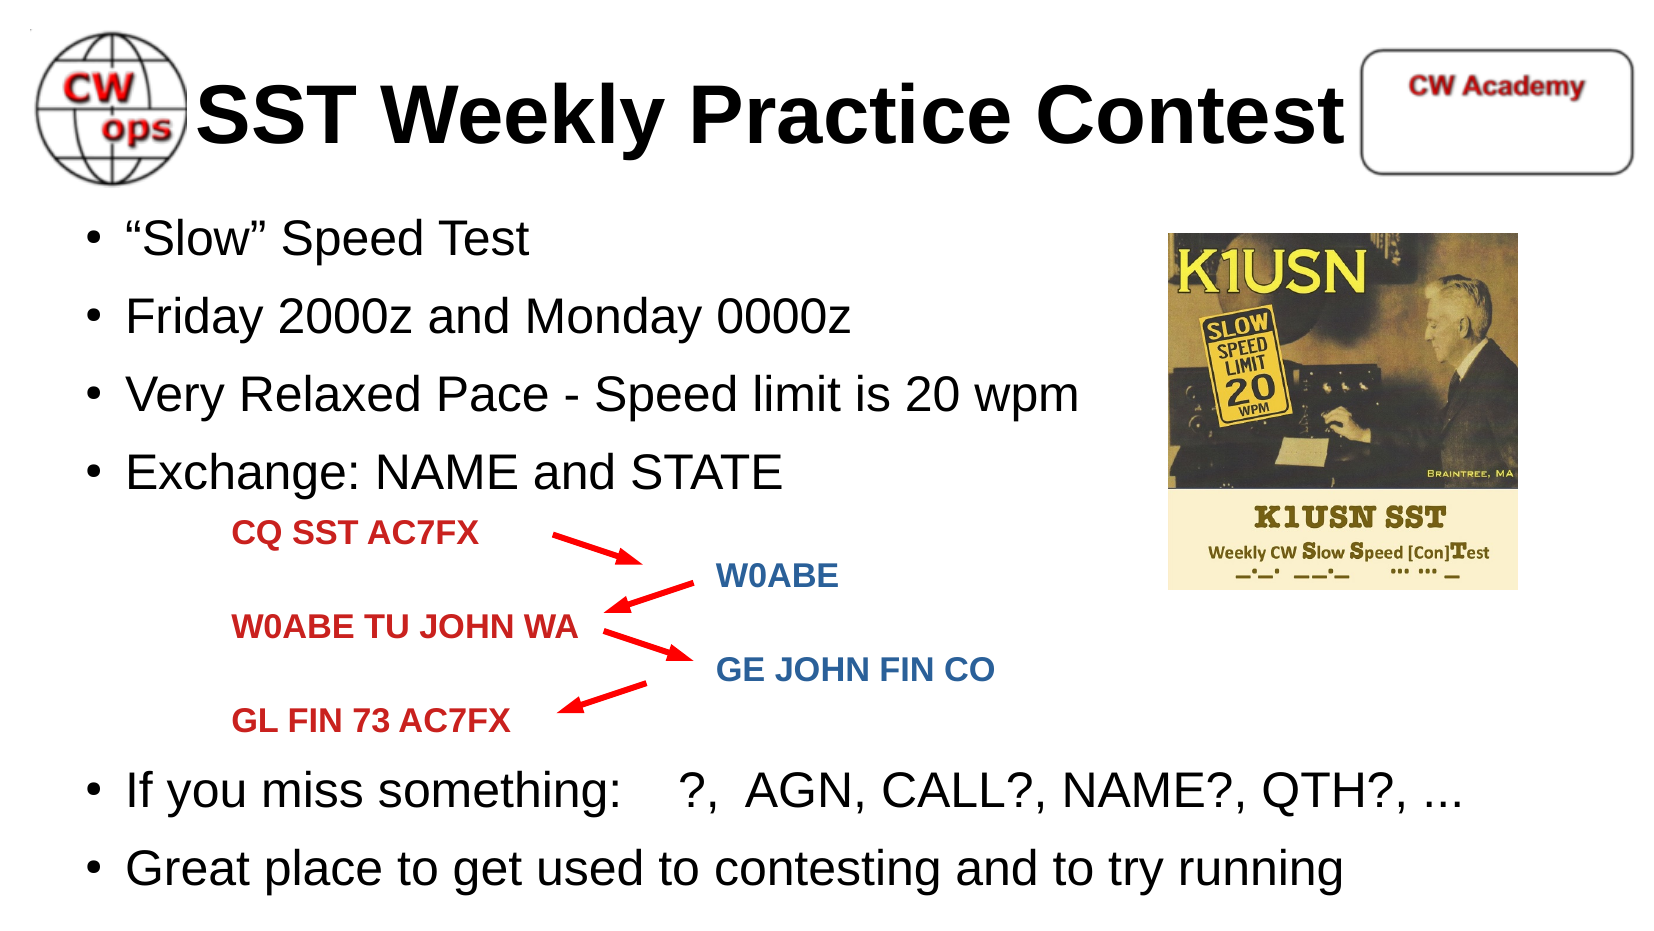

# SST Weekly Practice Contest
“Slow” Speed Test
Friday 2000z and Monday 0000z
Very Relaxed Pace - Speed limit is 20 wpm
Exchange: NAME and STATE
CQ SST AC7FX
 	W0ABE
W0ABE TU JOHN WA
 	GE JOHN FIN CO
GL FIN 73 AC7FX
If you miss something: ?, AGN, CALL?, NAME?, QTH?, ...
Great place to get used to contesting and to try running